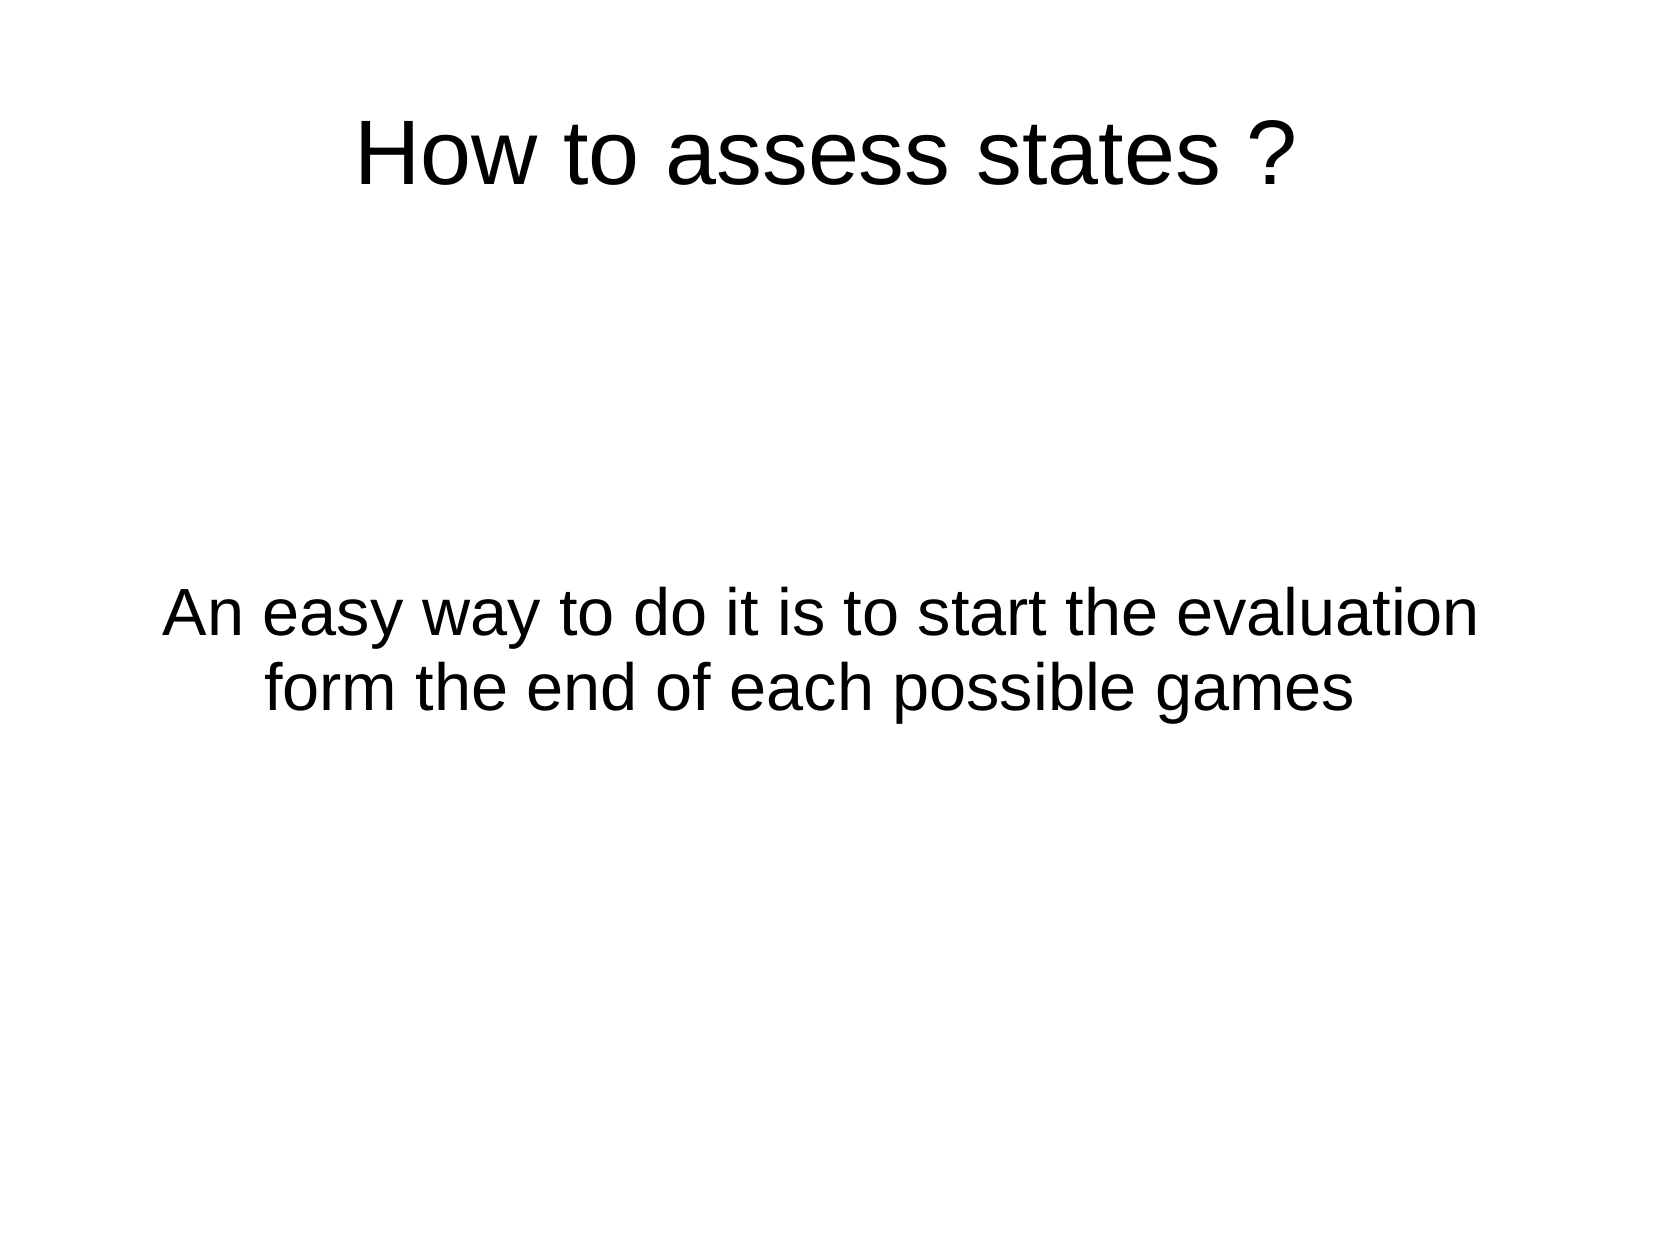

# How to assess states ?
An easy way to do it is to start the evaluation form the end of each possible games